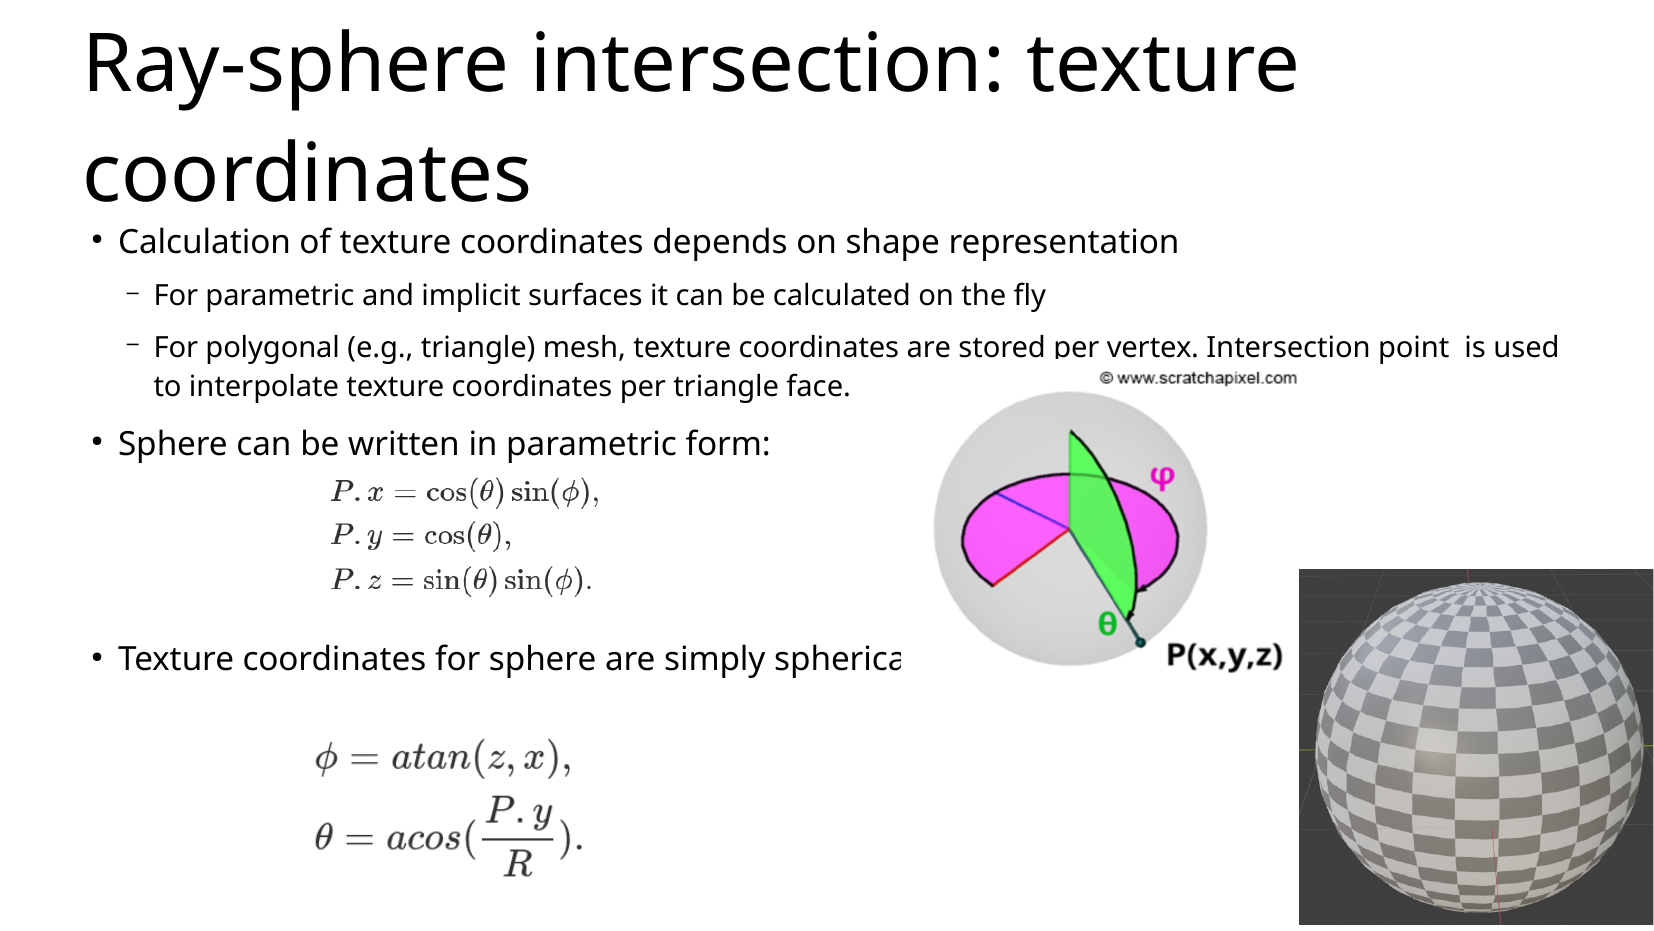

# Ray-sphere intersection: texture coordinates
Calculation of texture coordinates depends on shape representation
For parametric and implicit surfaces it can be calculated on the fly
For polygonal (e.g., triangle) mesh, texture coordinates are stored per vertex. Intersection point is used to interpolate texture coordinates per triangle face.
Sphere can be written in parametric form:
Texture coordinates for sphere are simply spherical coordinates: